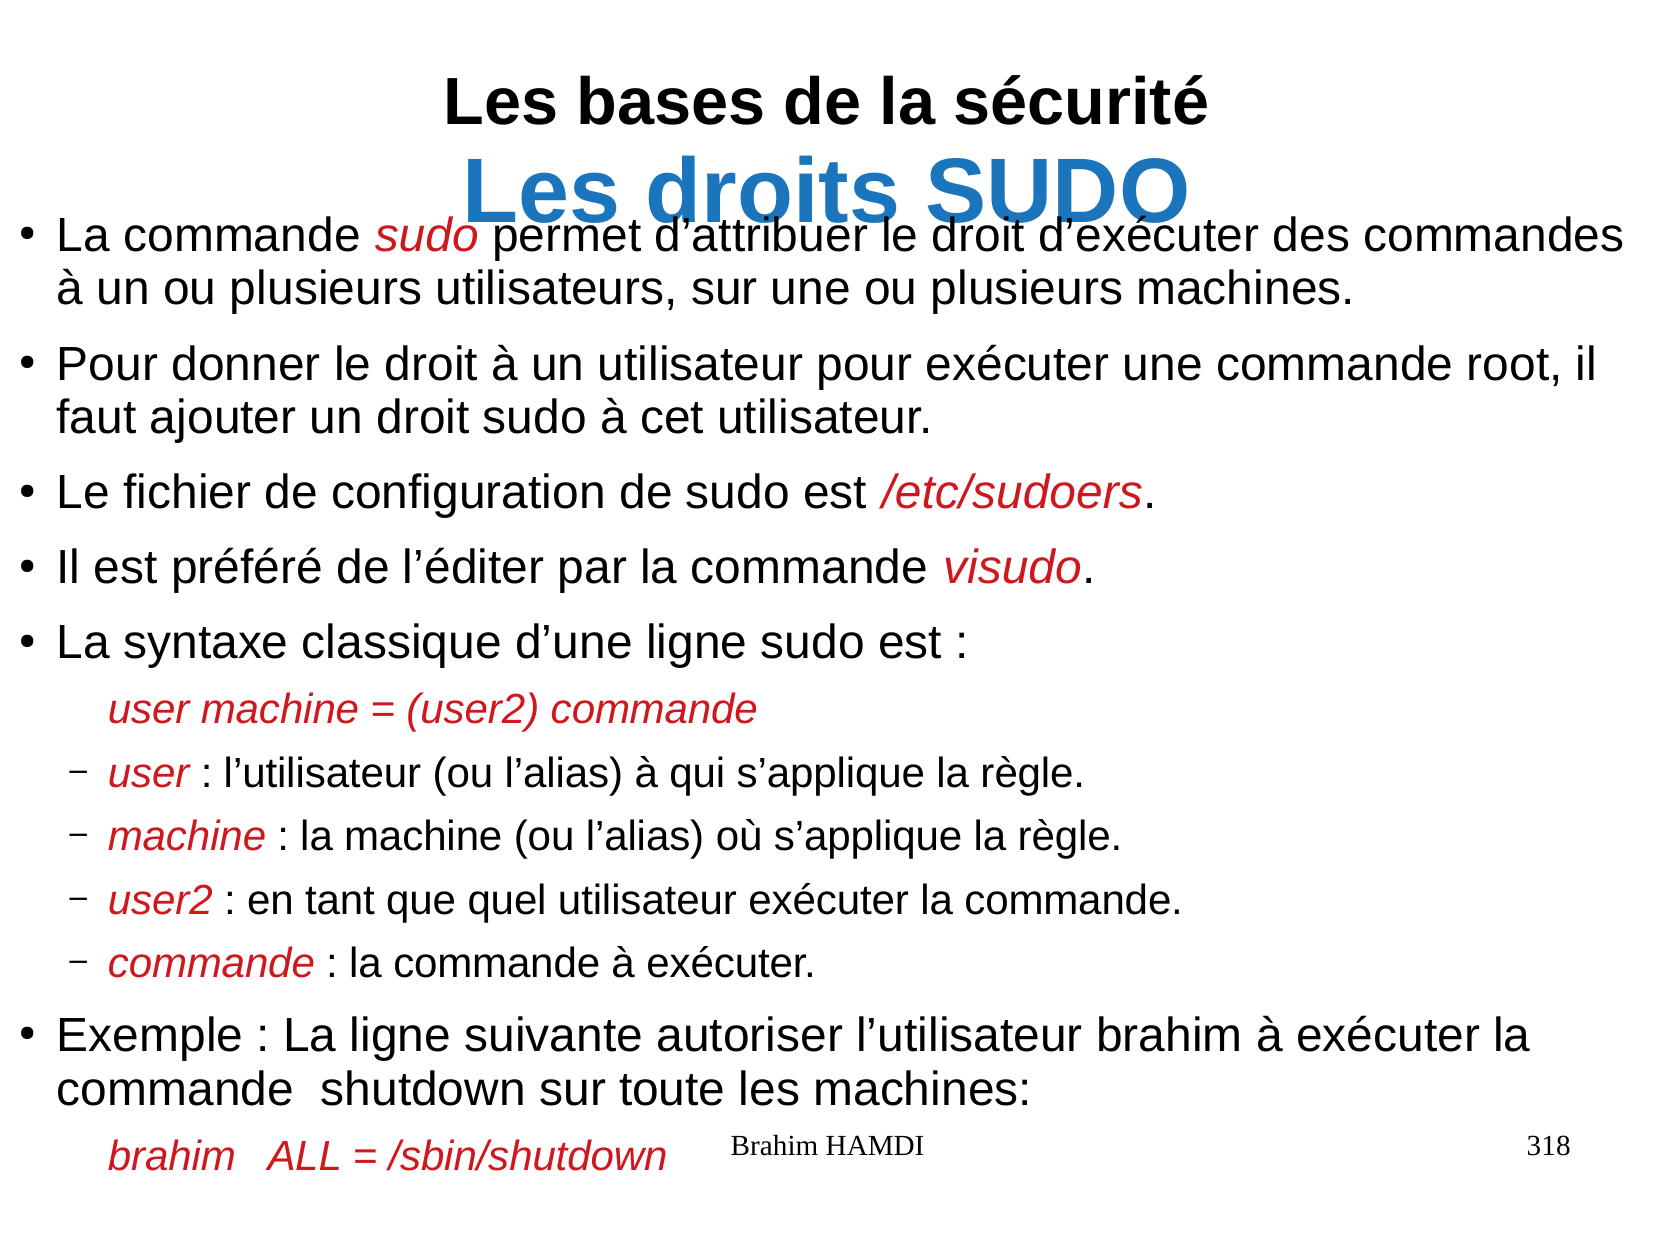

# Les bases de la sécurité Les droits SUDO
La commande sudo permet d’attribuer le droit d’exécuter des commandes à un ou plusieurs utilisateurs, sur une ou plusieurs machines.
Pour donner le droit à un utilisateur pour exécuter une commande root, il faut ajouter un droit sudo à cet utilisateur.
Le fichier de configuration de sudo est /etc/sudoers.
Il est préféré de l’éditer par la commande visudo.
La syntaxe classique d’une ligne sudo est :
user machine = (user2) commande
user : l’utilisateur (ou l’alias) à qui s’applique la règle.
machine : la machine (ou l’alias) où s’applique la règle.
user2 : en tant que quel utilisateur exécuter la commande.
commande : la commande à exécuter.
Exemple : La ligne suivante autoriser l’utilisateur brahim à exécuter la commande shutdown sur toute les machines:
brahim	ALL = /sbin/shutdown
Brahim HAMDI
318